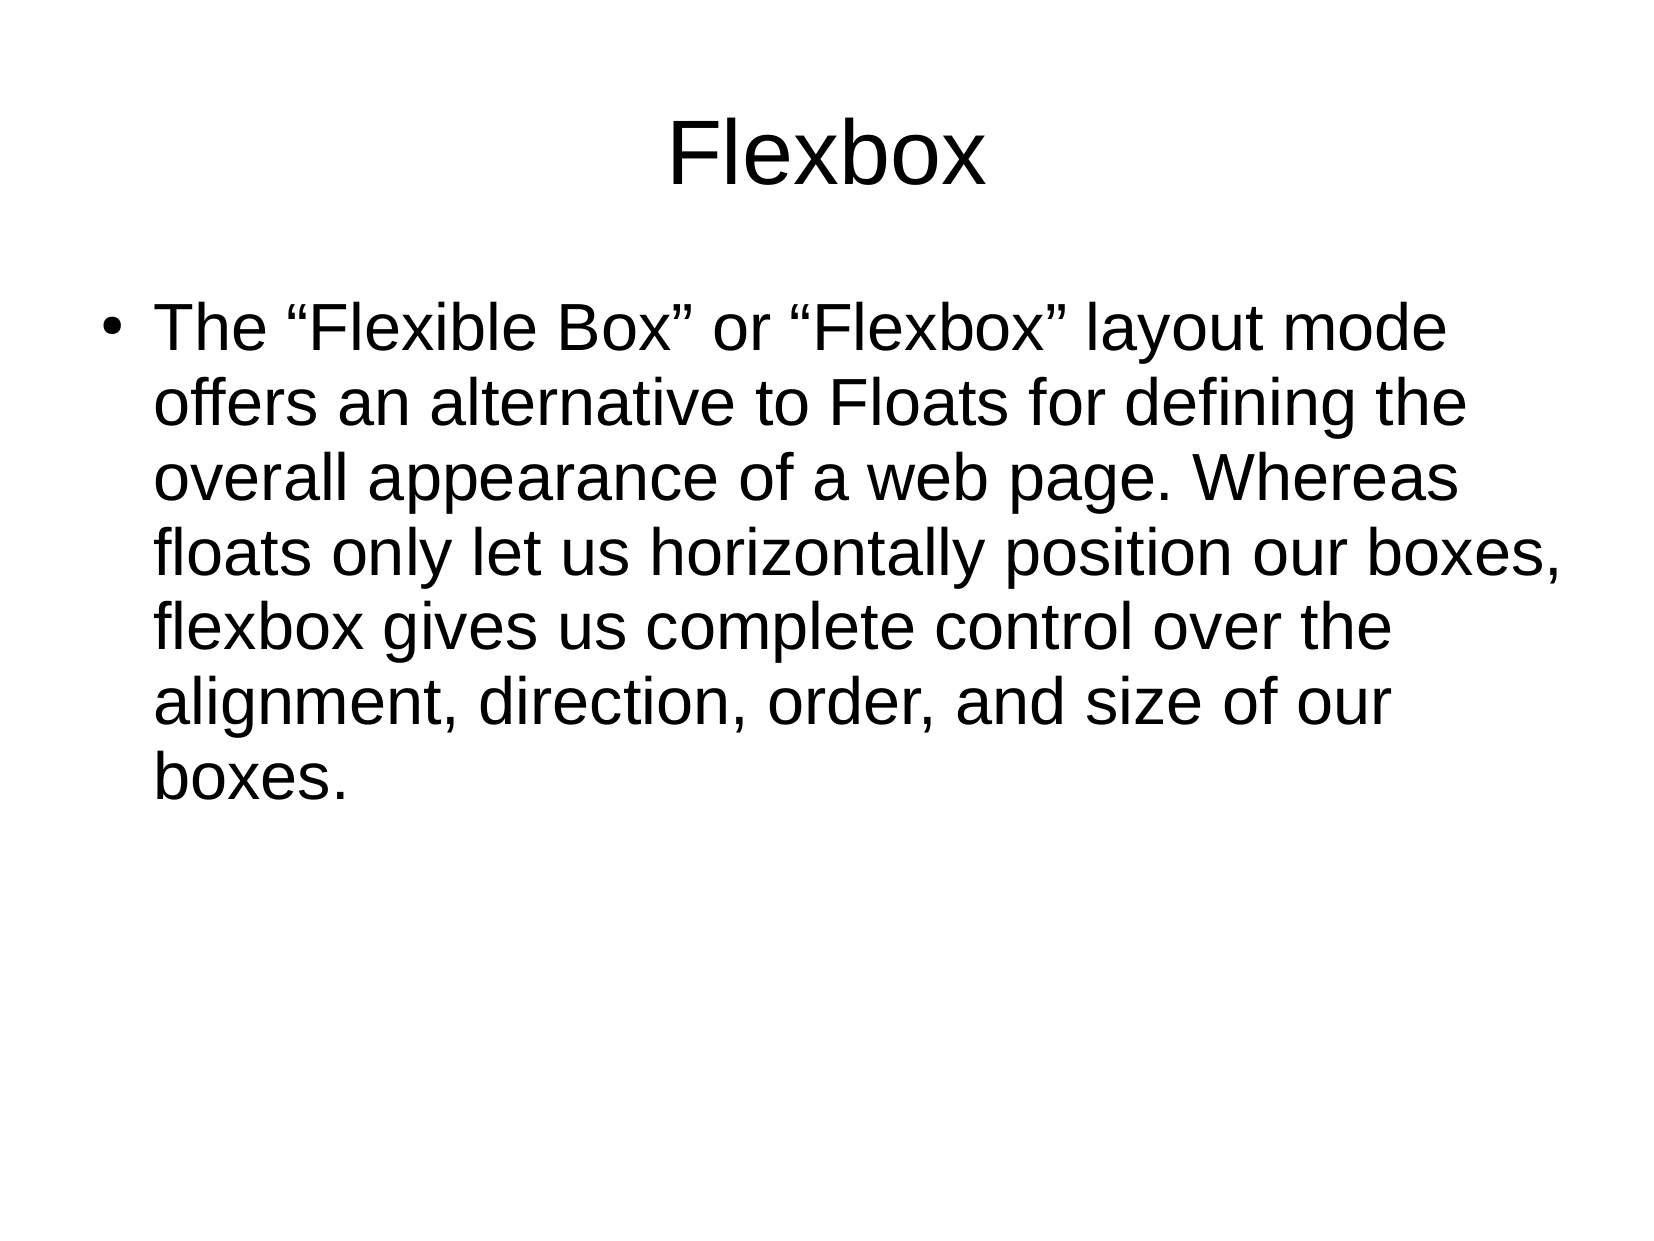

# Flexbox
The “Flexible Box” or “Flexbox” layout mode offers an alternative to Floats for defining the overall appearance of a web page. Whereas floats only let us horizontally position our boxes, flexbox gives us complete control over the alignment, direction, order, and size of our boxes.